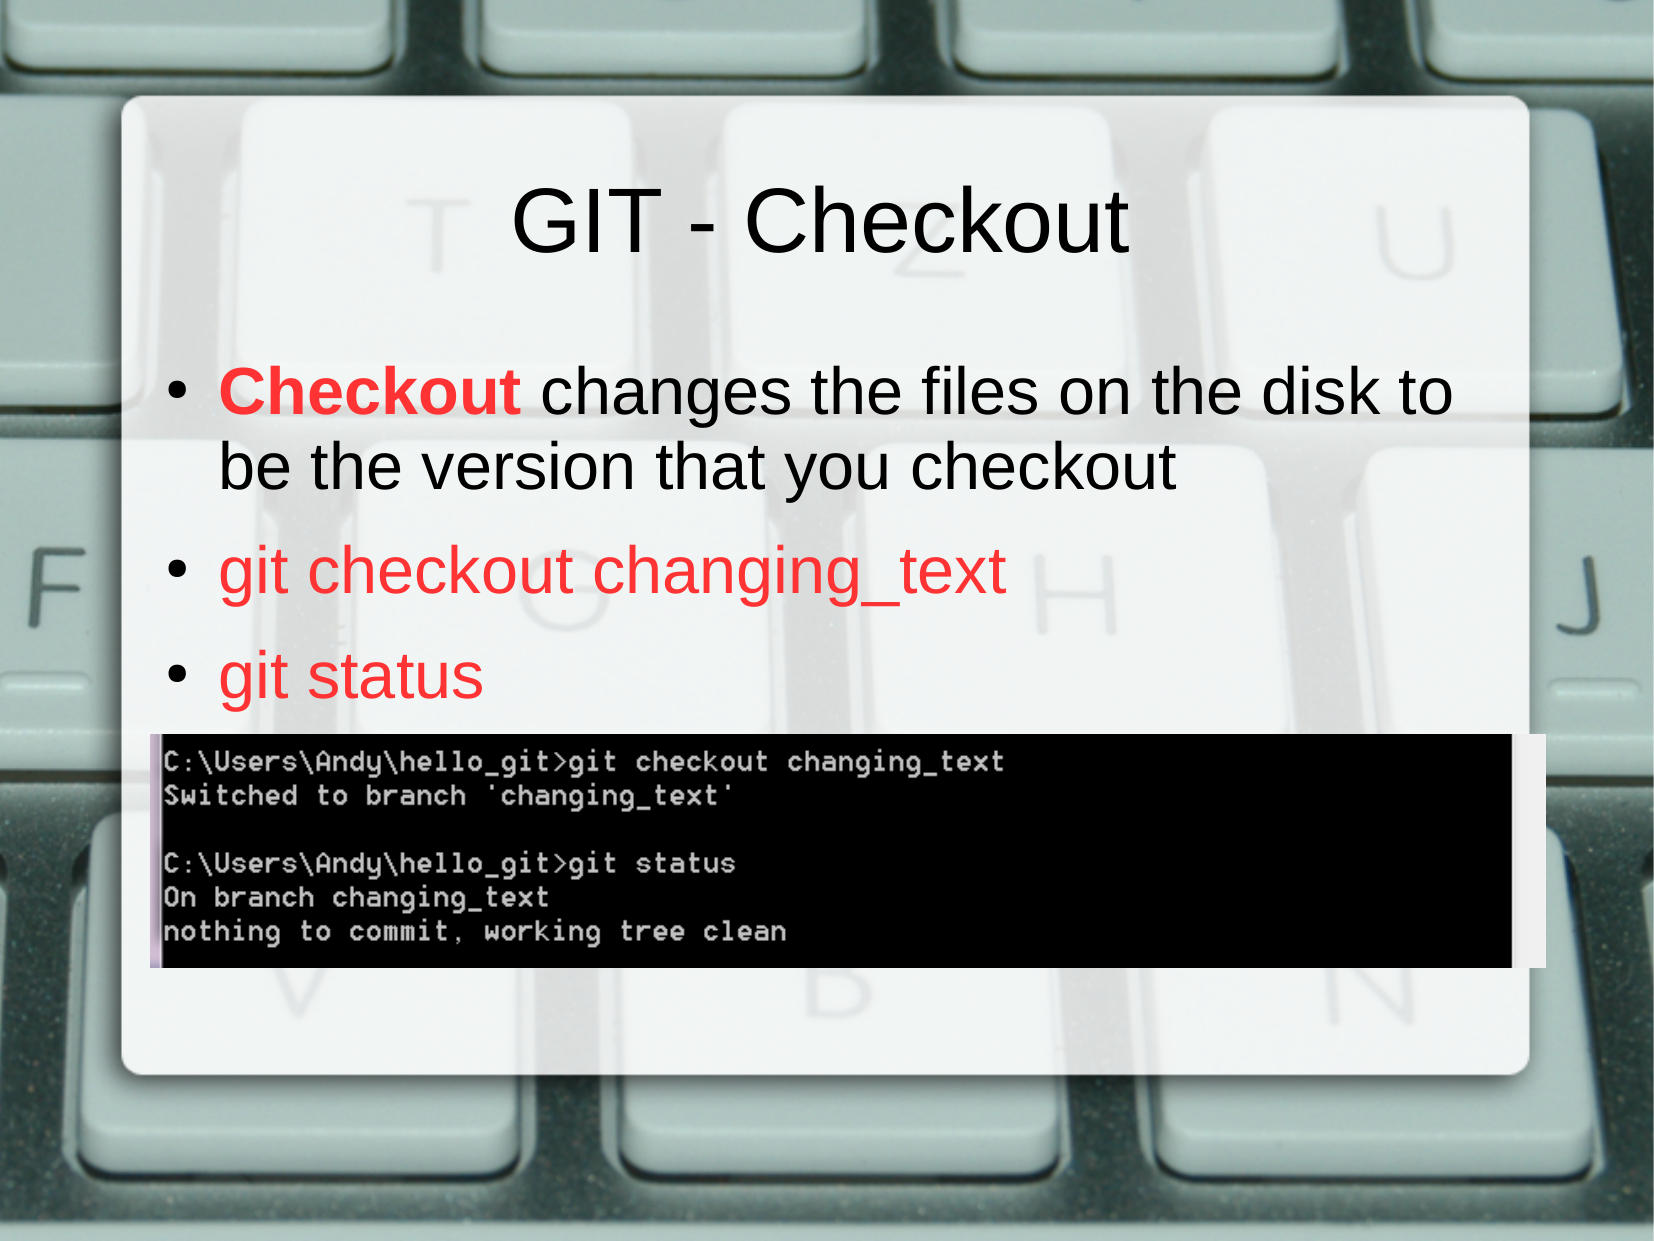

# GIT - Checkout
Checkout changes the files on the disk to be the version that you checkout
git checkout changing_text
git status